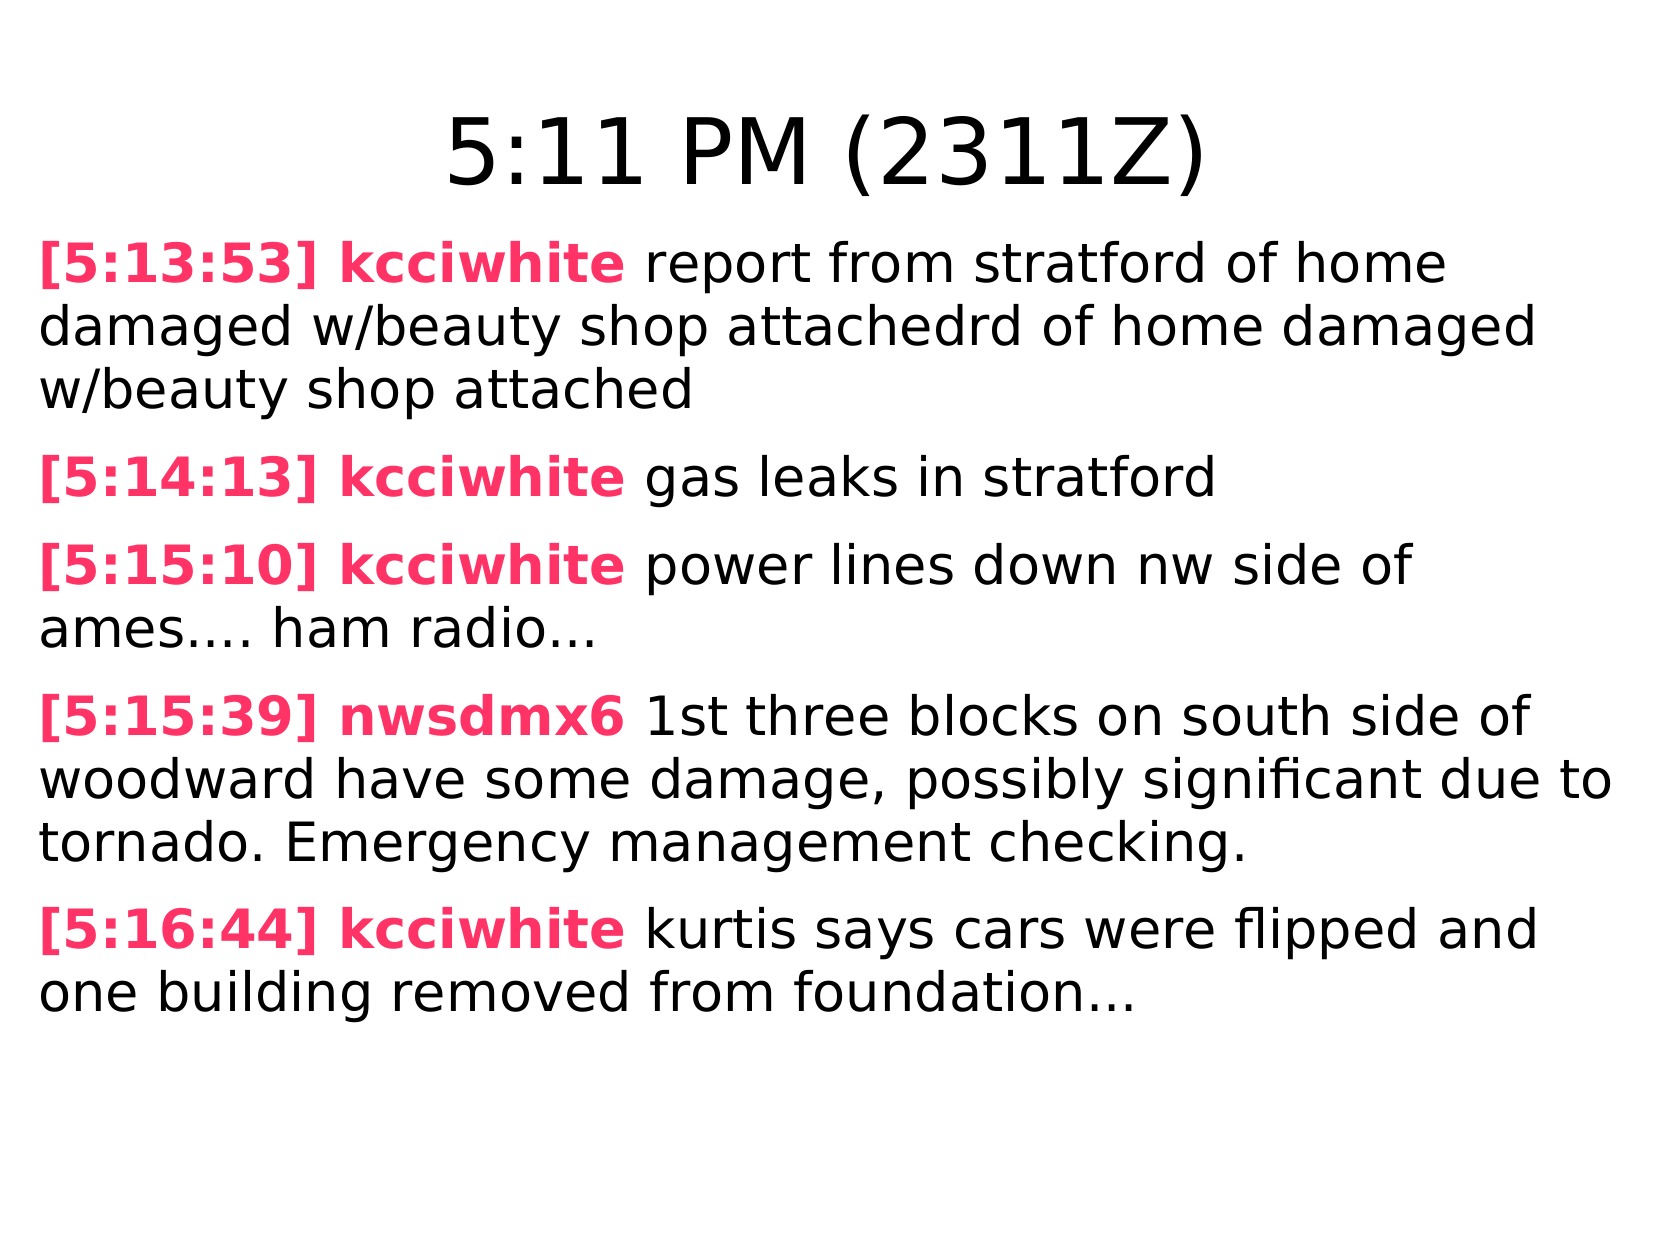

# 5:11 PM (2311Z)
[5:13:53] kcciwhite report from stratford of home damaged w/beauty shop attachedrd of home damaged w/beauty shop attached
[5:14:13] kcciwhite gas leaks in stratford
[5:15:10] kcciwhite power lines down nw side of ames.... ham radio...
[5:15:39] nwsdmx6 1st three blocks on south side of woodward have some damage, possibly significant due to tornado. Emergency management checking.
[5:16:44] kcciwhite kurtis says cars were flipped and one building removed from foundation...